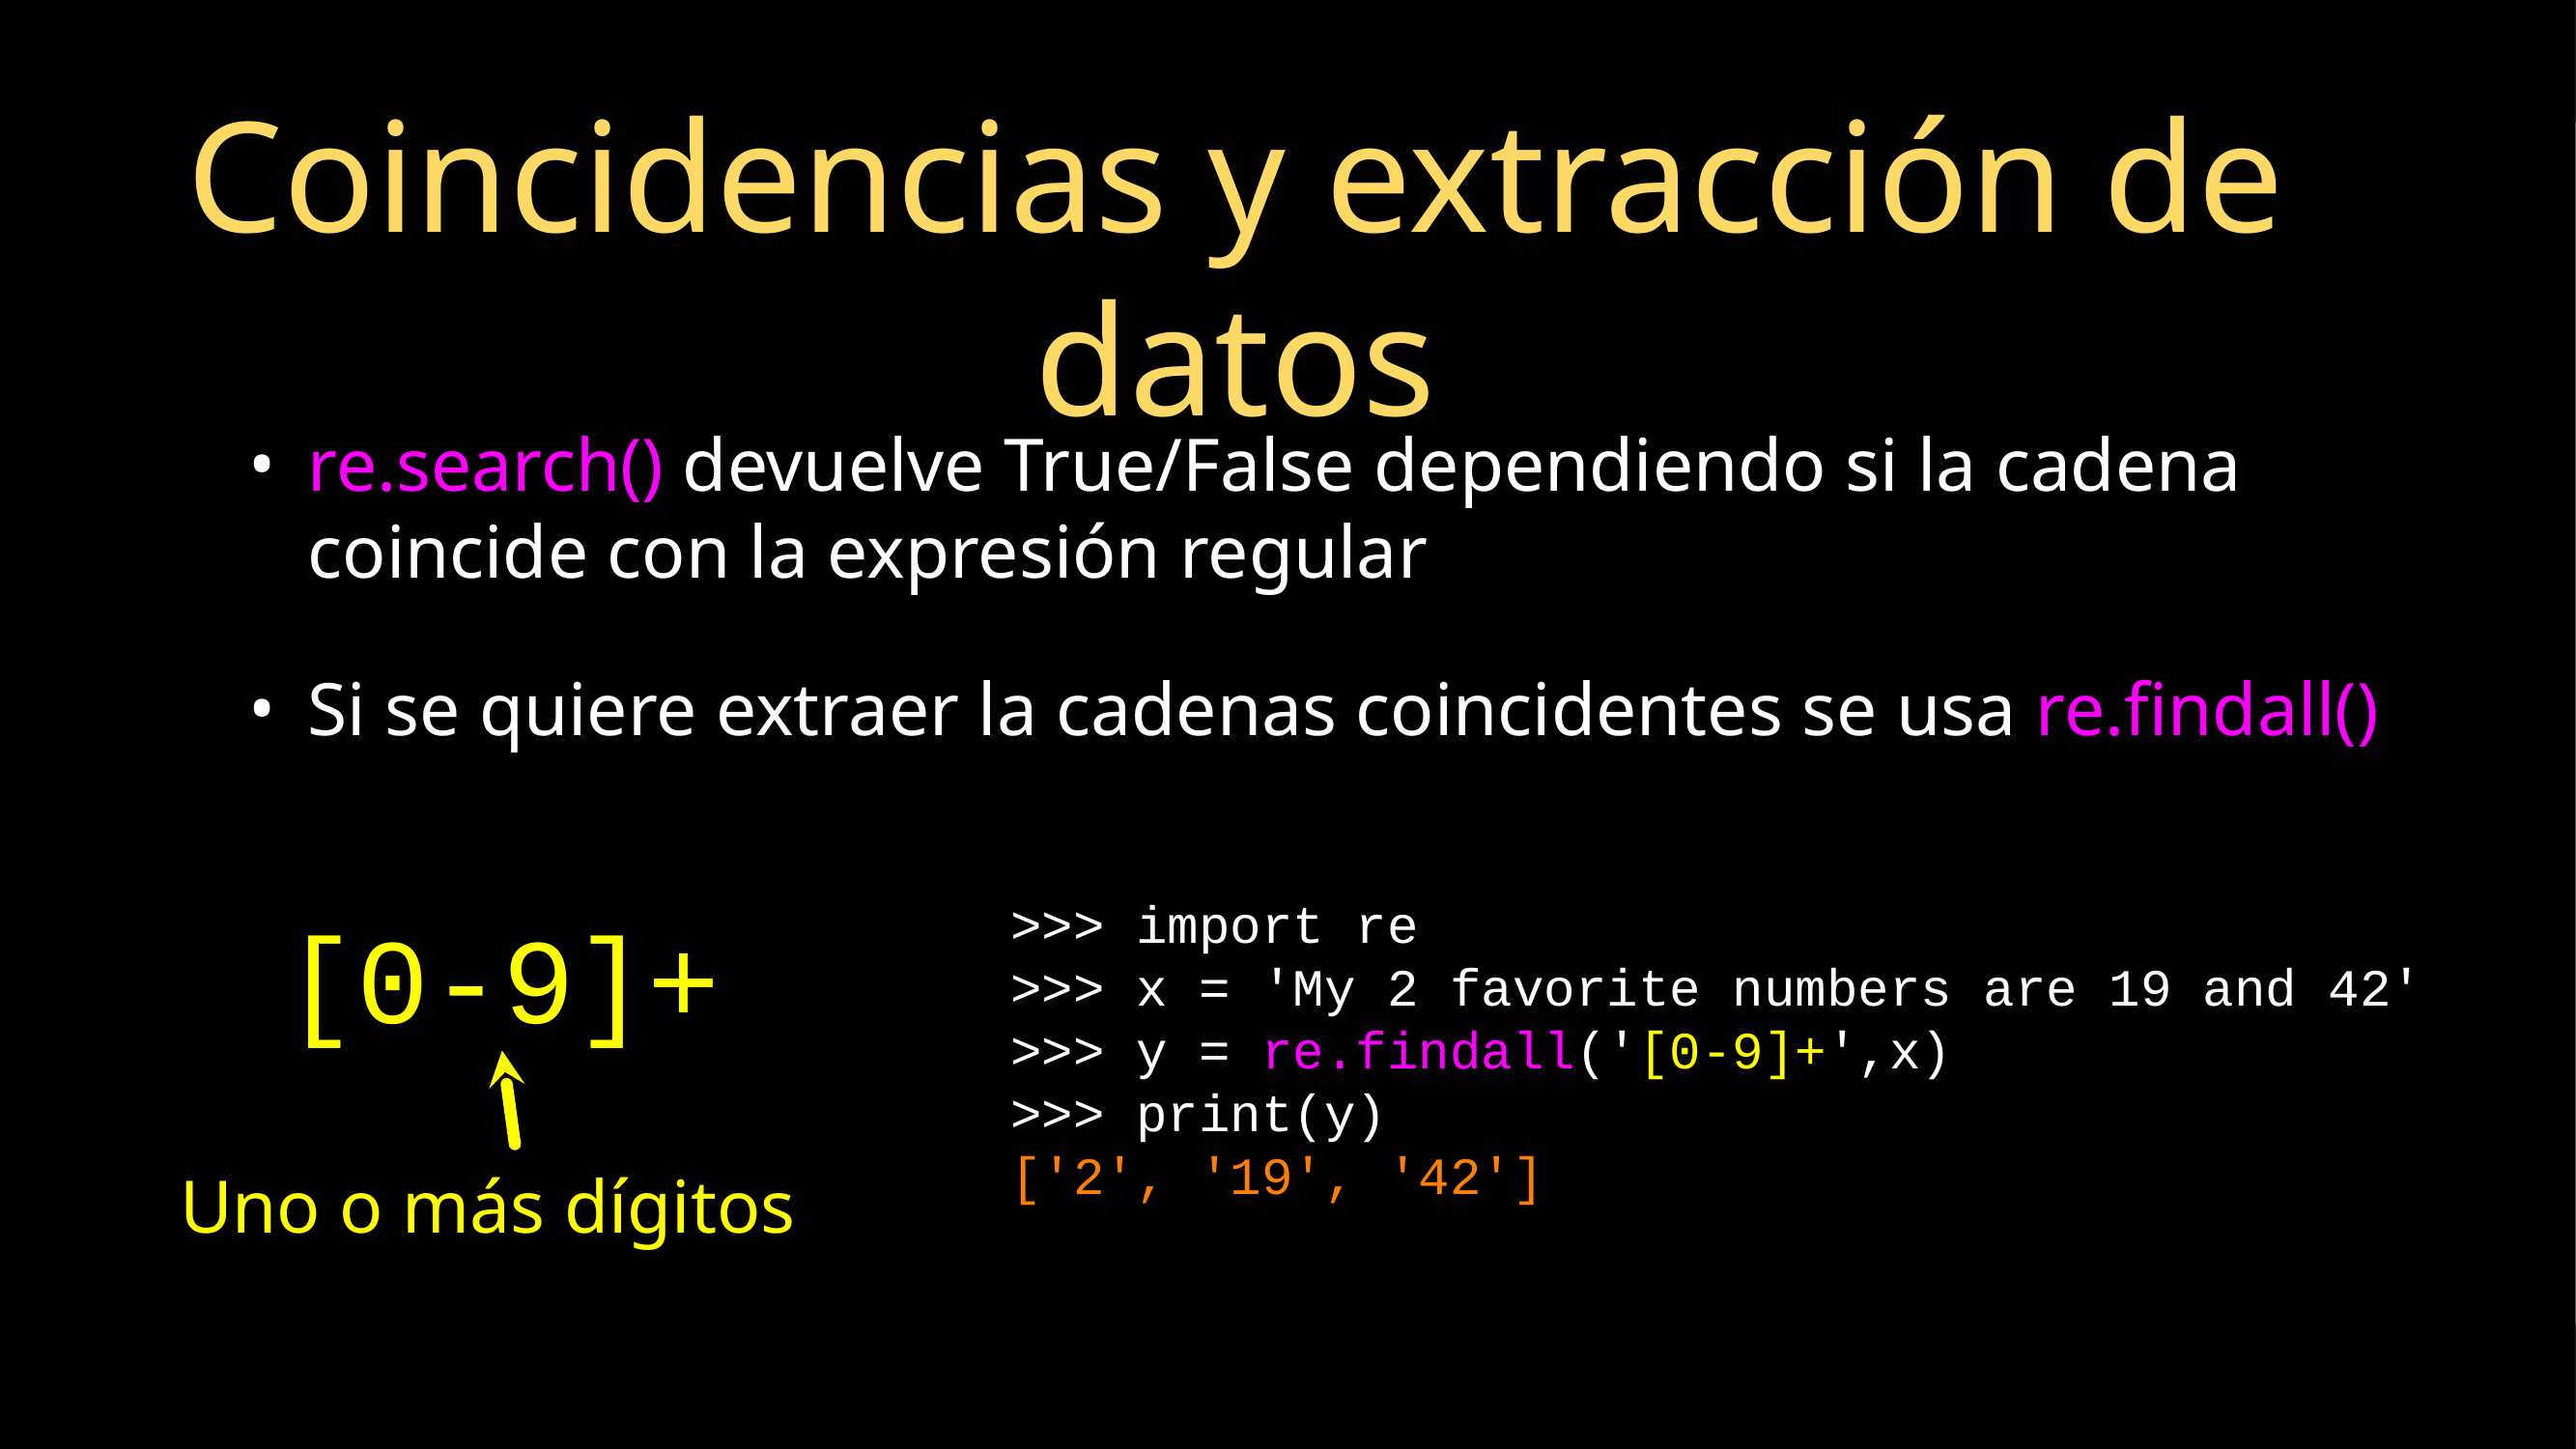

# Coincidencias y extracción de datos
re.search() devuelve True/False dependiendo si la cadena coincide con la expresión regular
Si se quiere extraer la cadenas coincidentes se usa re.findall()
>>> import re
>>> x = 'My 2 favorite numbers are 19 and 42'
>>> y = re.findall('[0-9]+',x)
>>> print(y)
['2', '19', '42']
[0-9]+
Uno o más dígitos